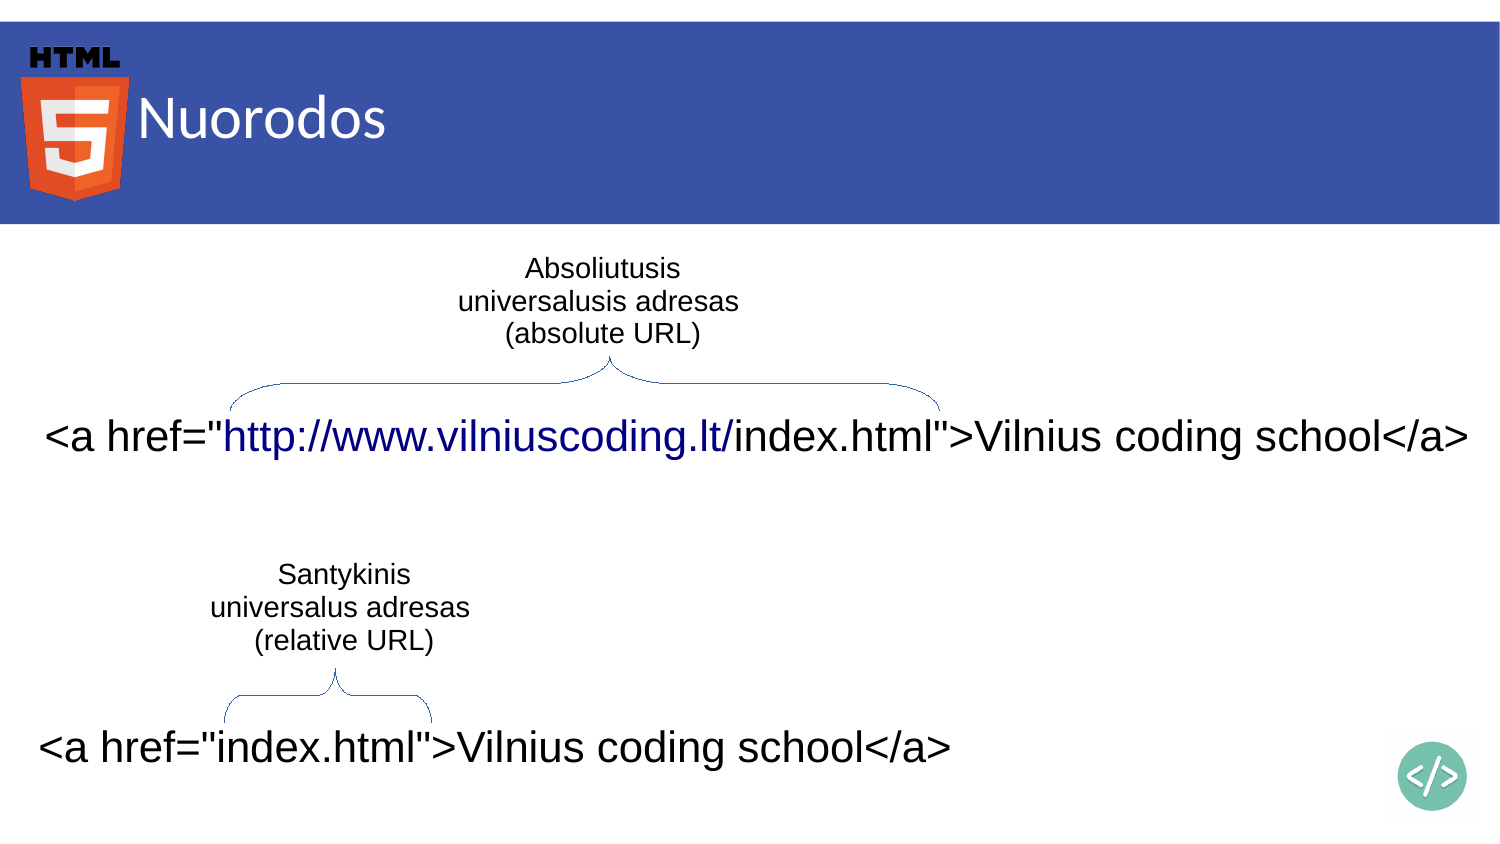

# Nuorodos
Absoliutusis universalusis adresas
(absolute URL)
<a href="http://www.vilniuscoding.lt/index.html">Vilnius coding school</a>
Santykinis universalus adresas
(relative URL)
<a href="index.html">Vilnius coding school</a>